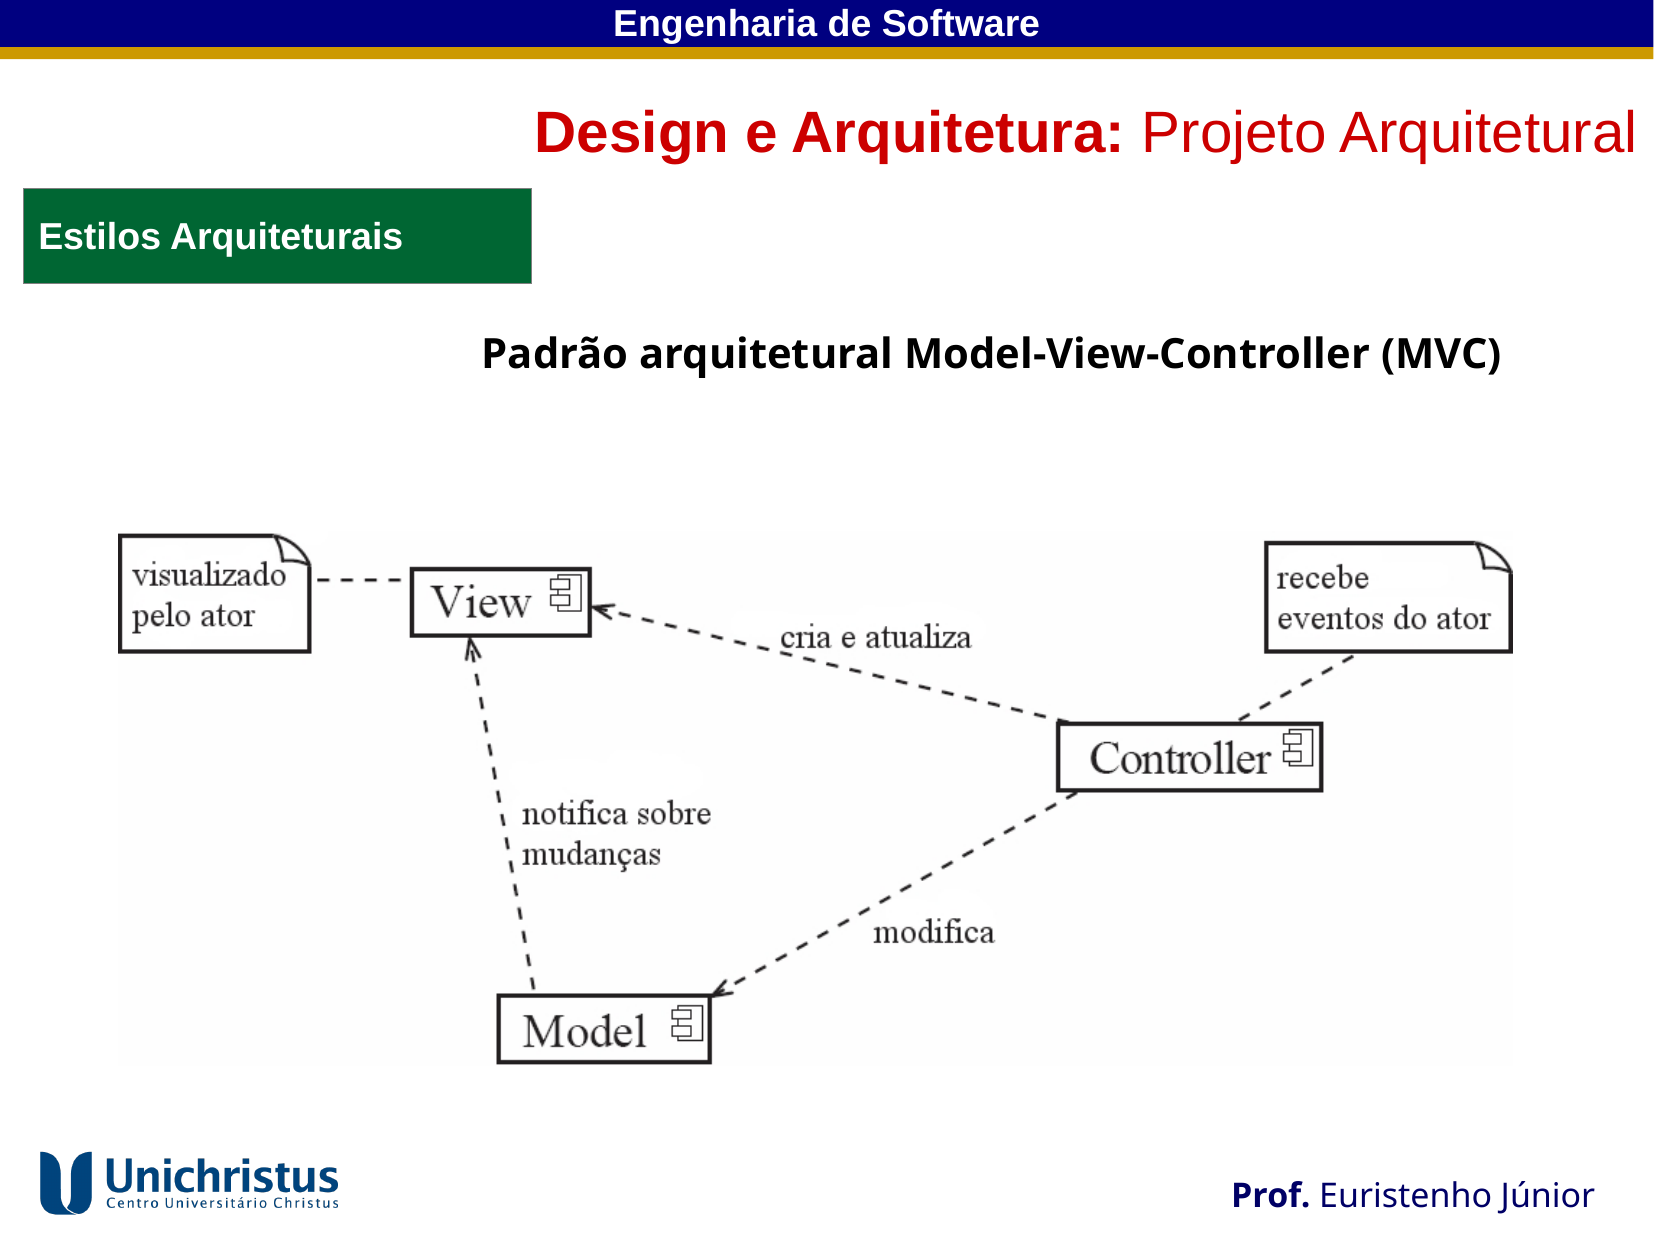

Engenharia de Software
Design e Arquitetura: Projeto Arquitetural
Estilos Arquiteturais
 						Padrão arquitetural Model-View-Controller (MVC)
Prof. Euristenho Júnior